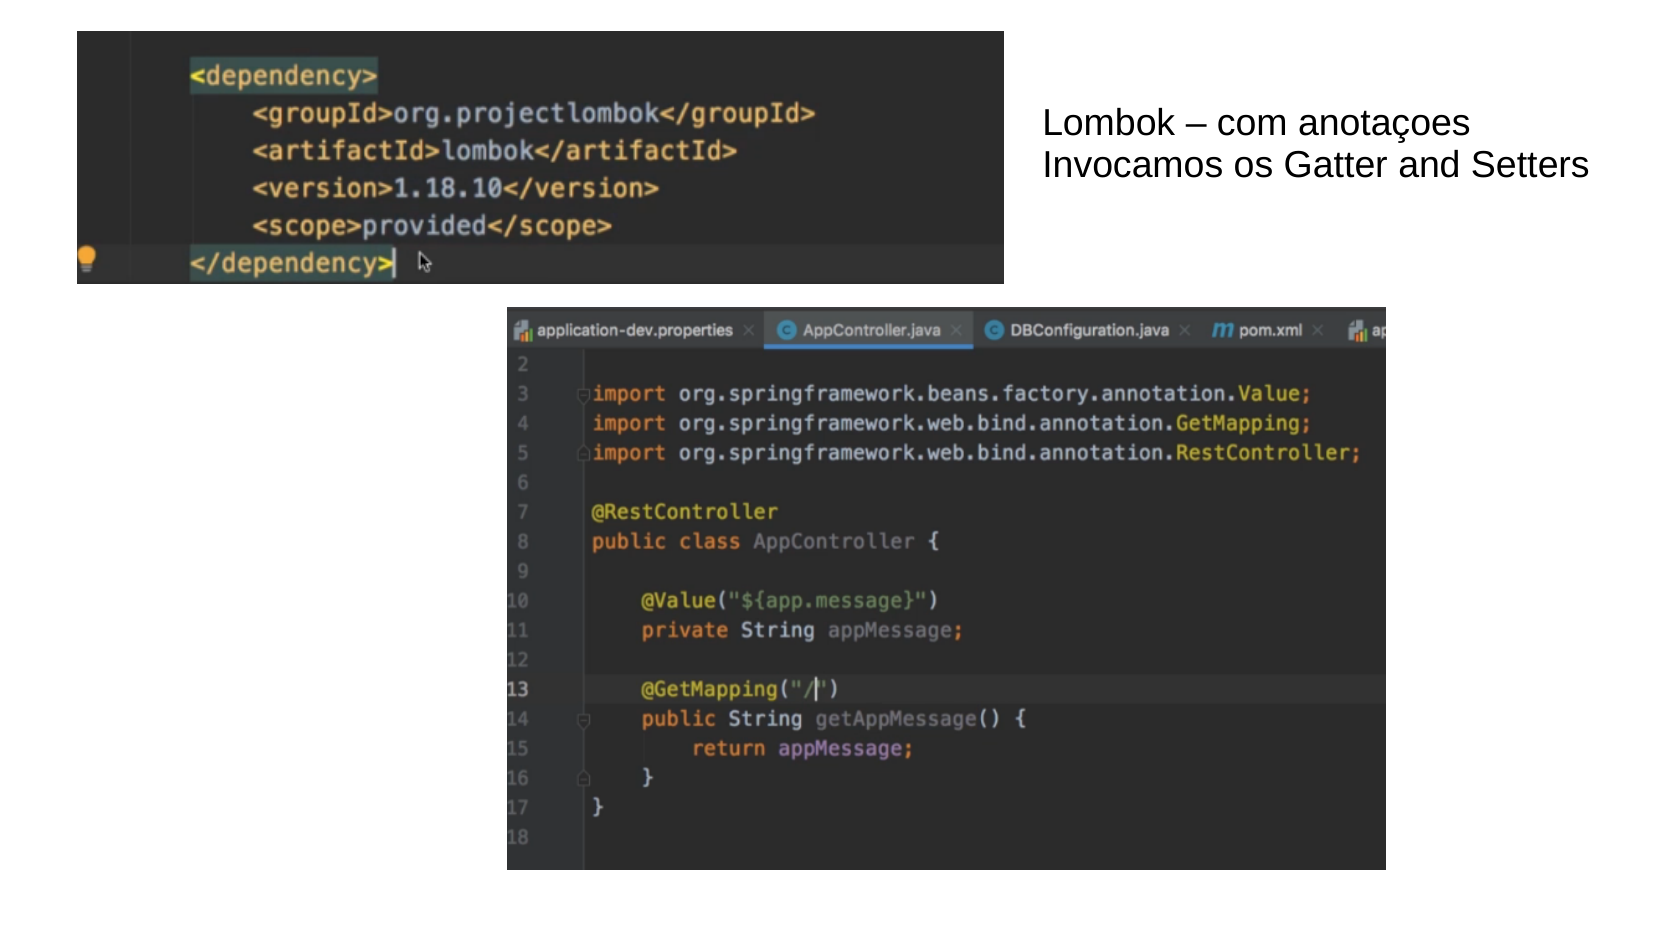

Lombok – com anotaçoes
Invocamos os Gatter and Setters